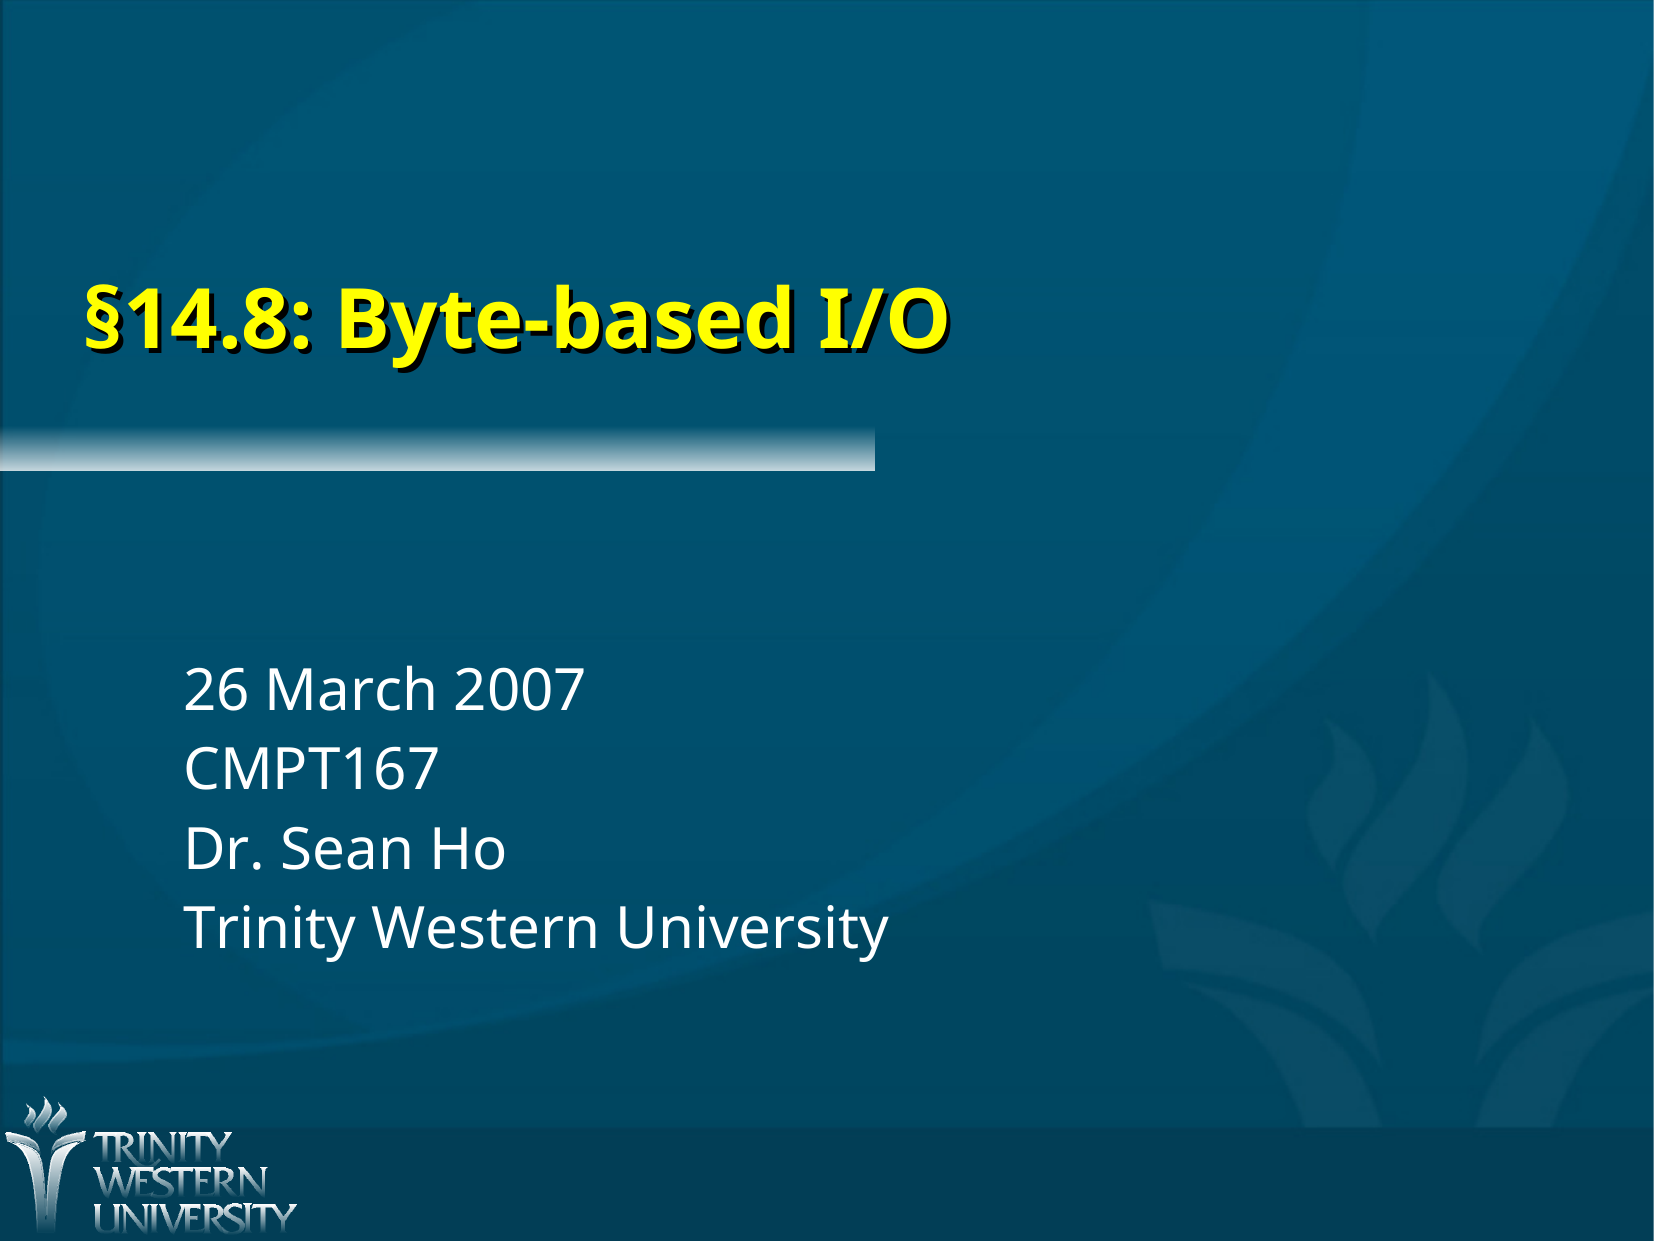

# §14.8: Byte-based I/O
26 March 2007
CMPT167
Dr. Sean Ho
Trinity Western University